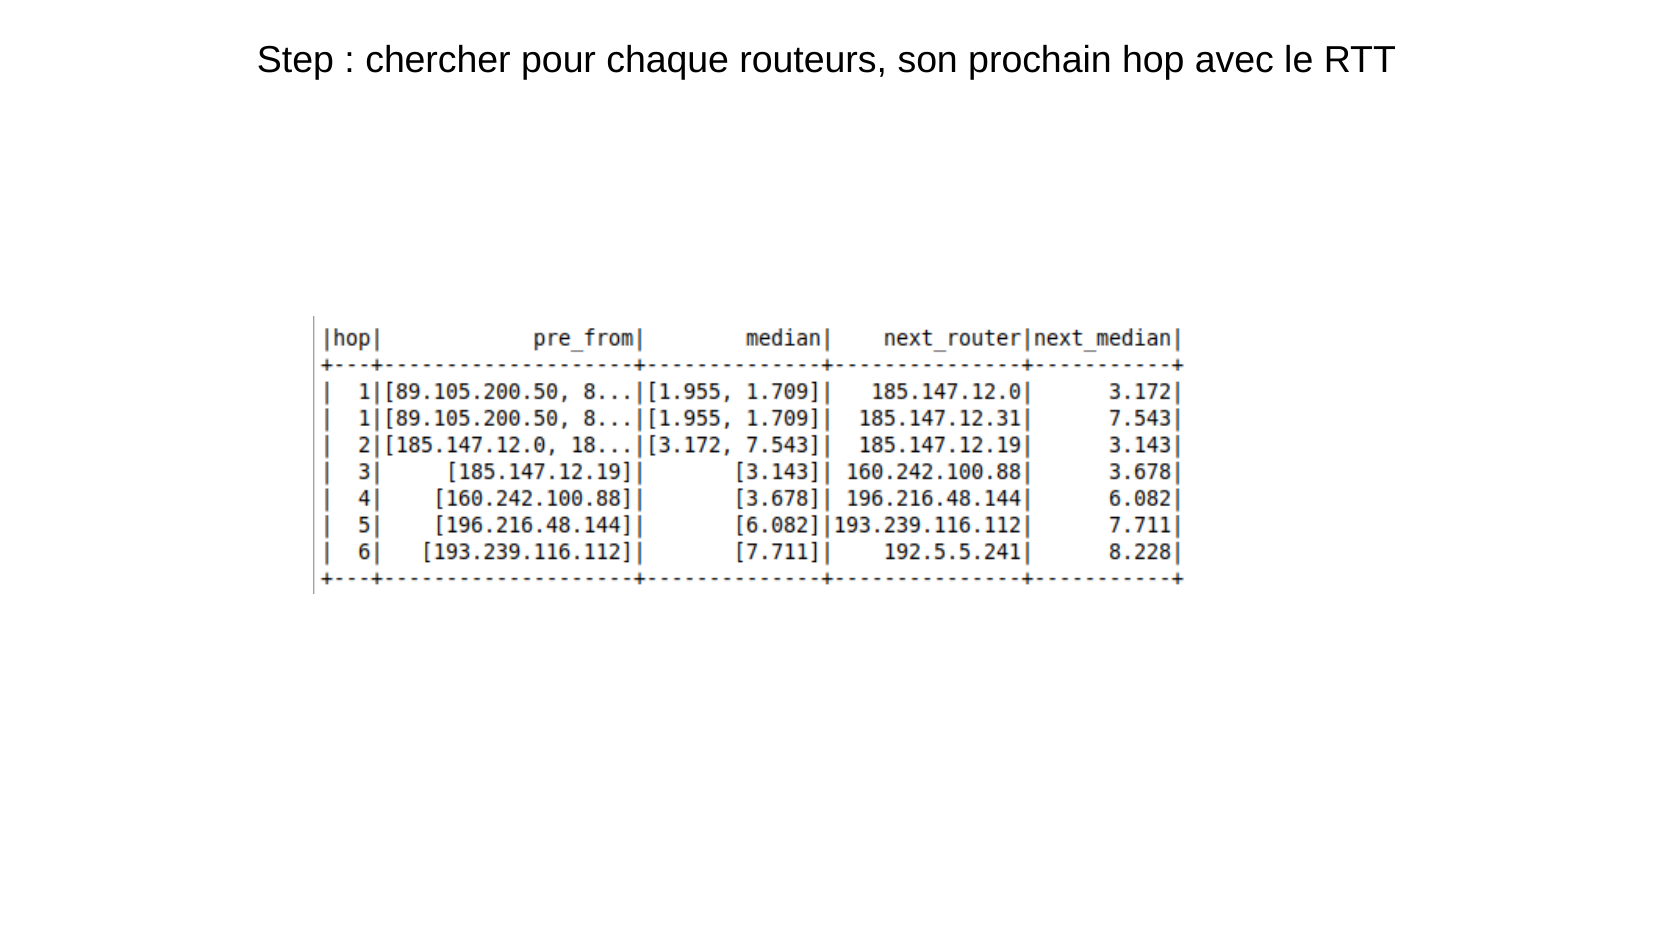

# Step : chercher pour chaque routeurs, son prochain hop avec le RTT